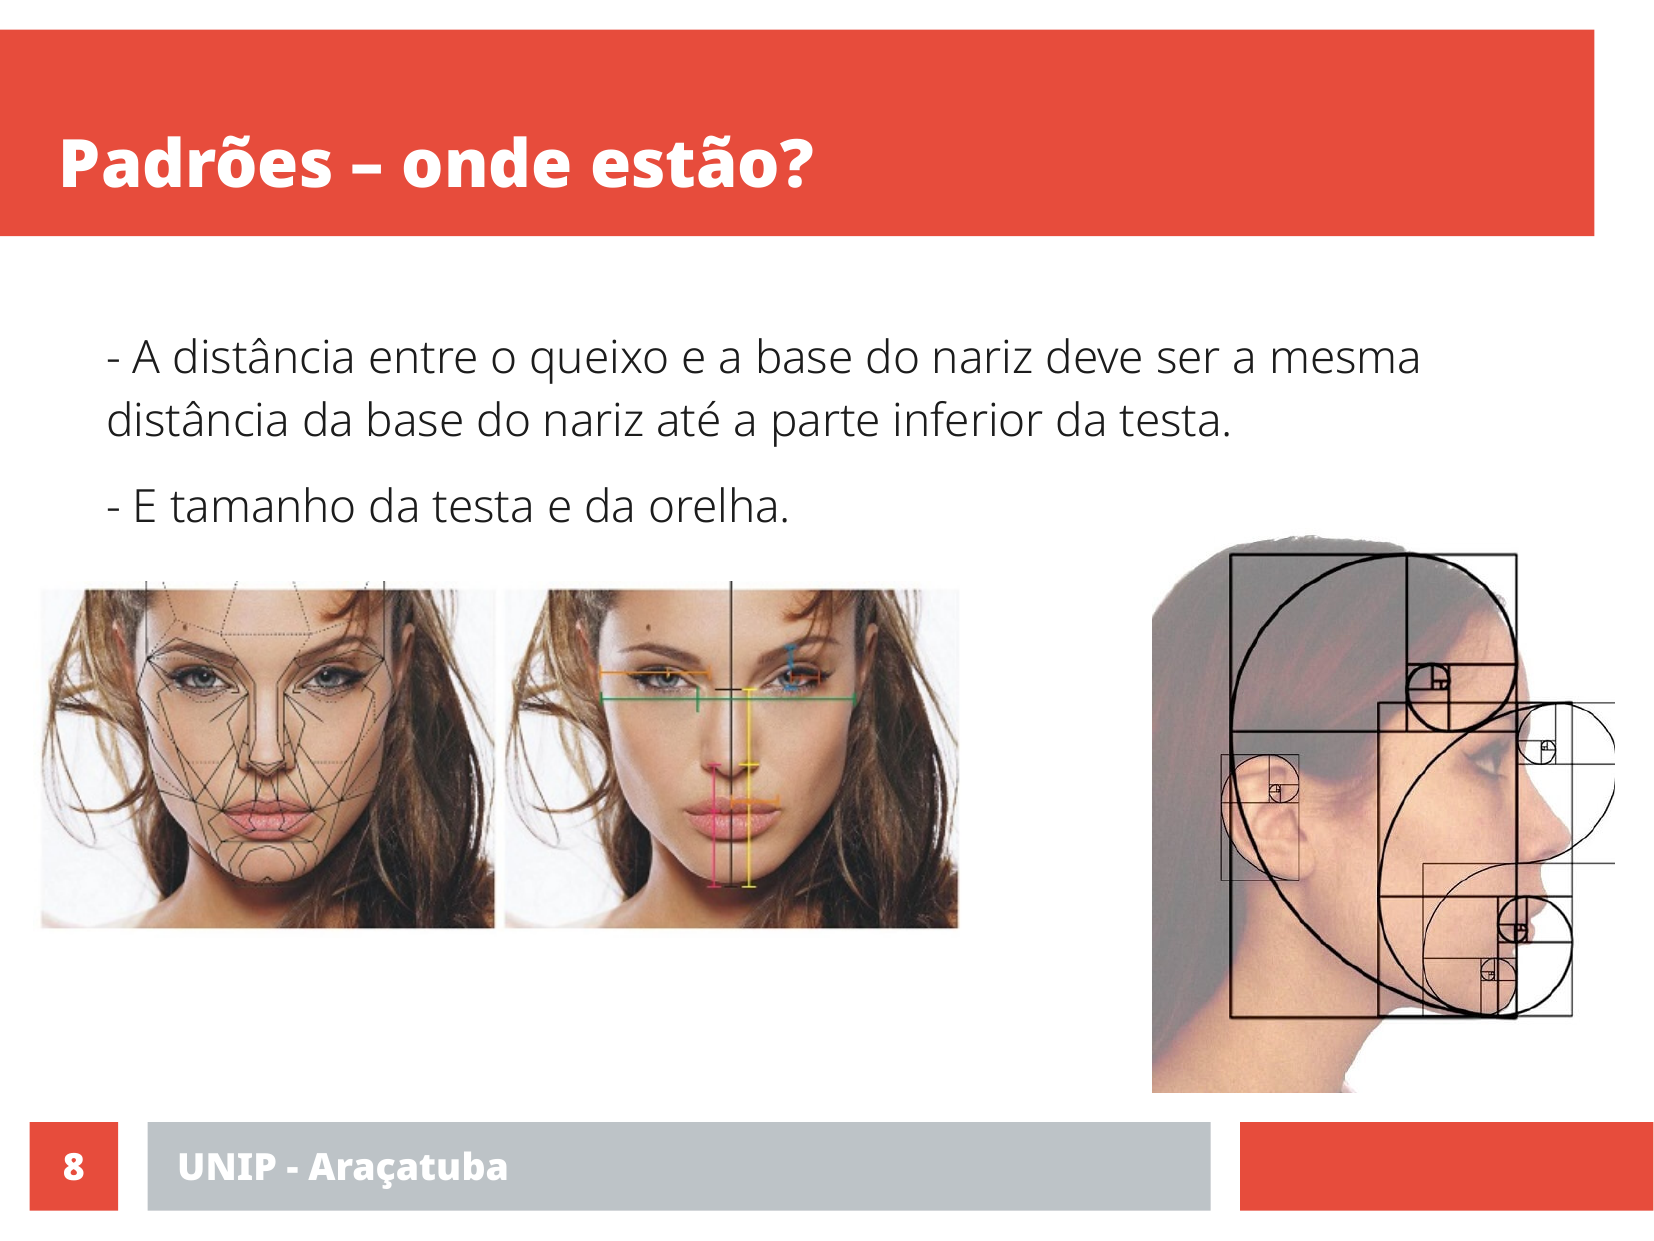

# Padrões – onde estão?
- A distância entre o queixo e a base do nariz deve ser a mesma distância da base do nariz até a parte inferior da testa.
- E tamanho da testa e da orelha.
8
UNIP - Araçatuba